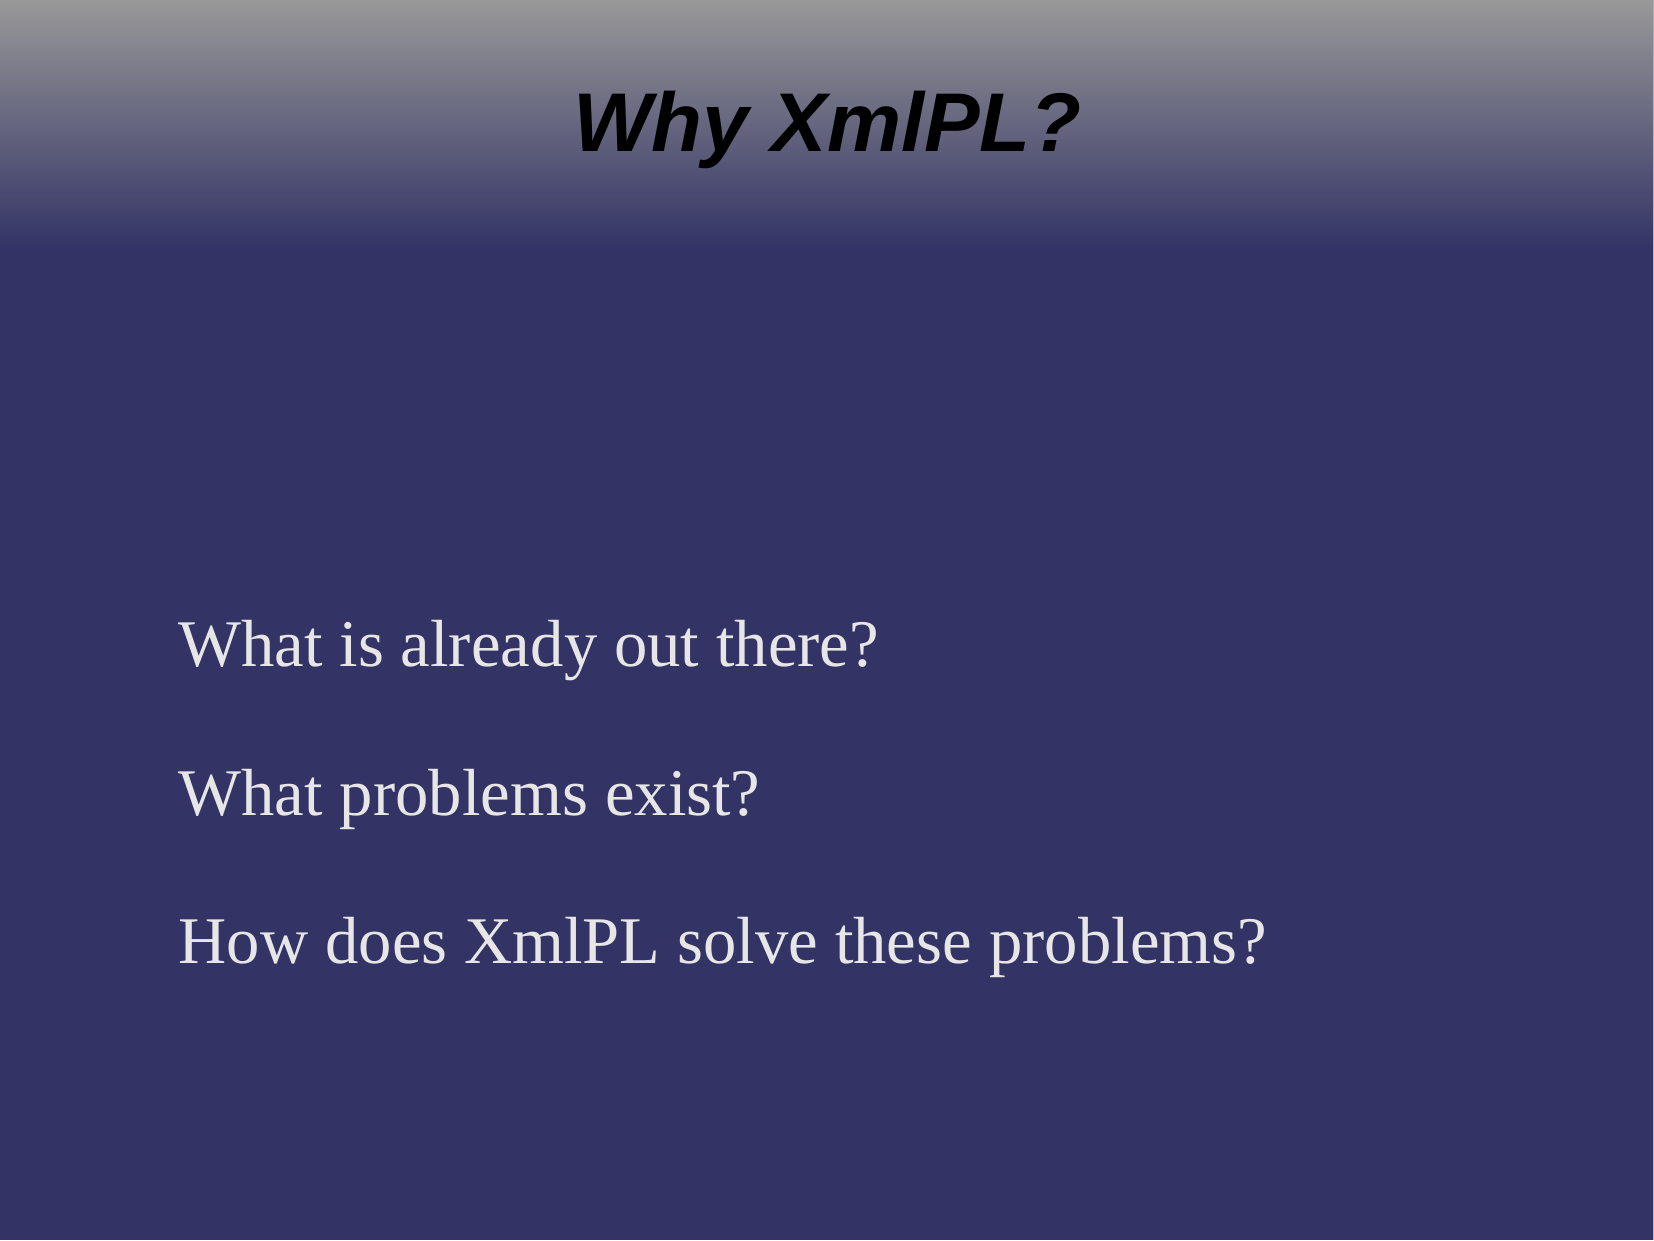

# Why XmlPL?
What is already out there?
What problems exist?
How does XmlPL solve these problems?